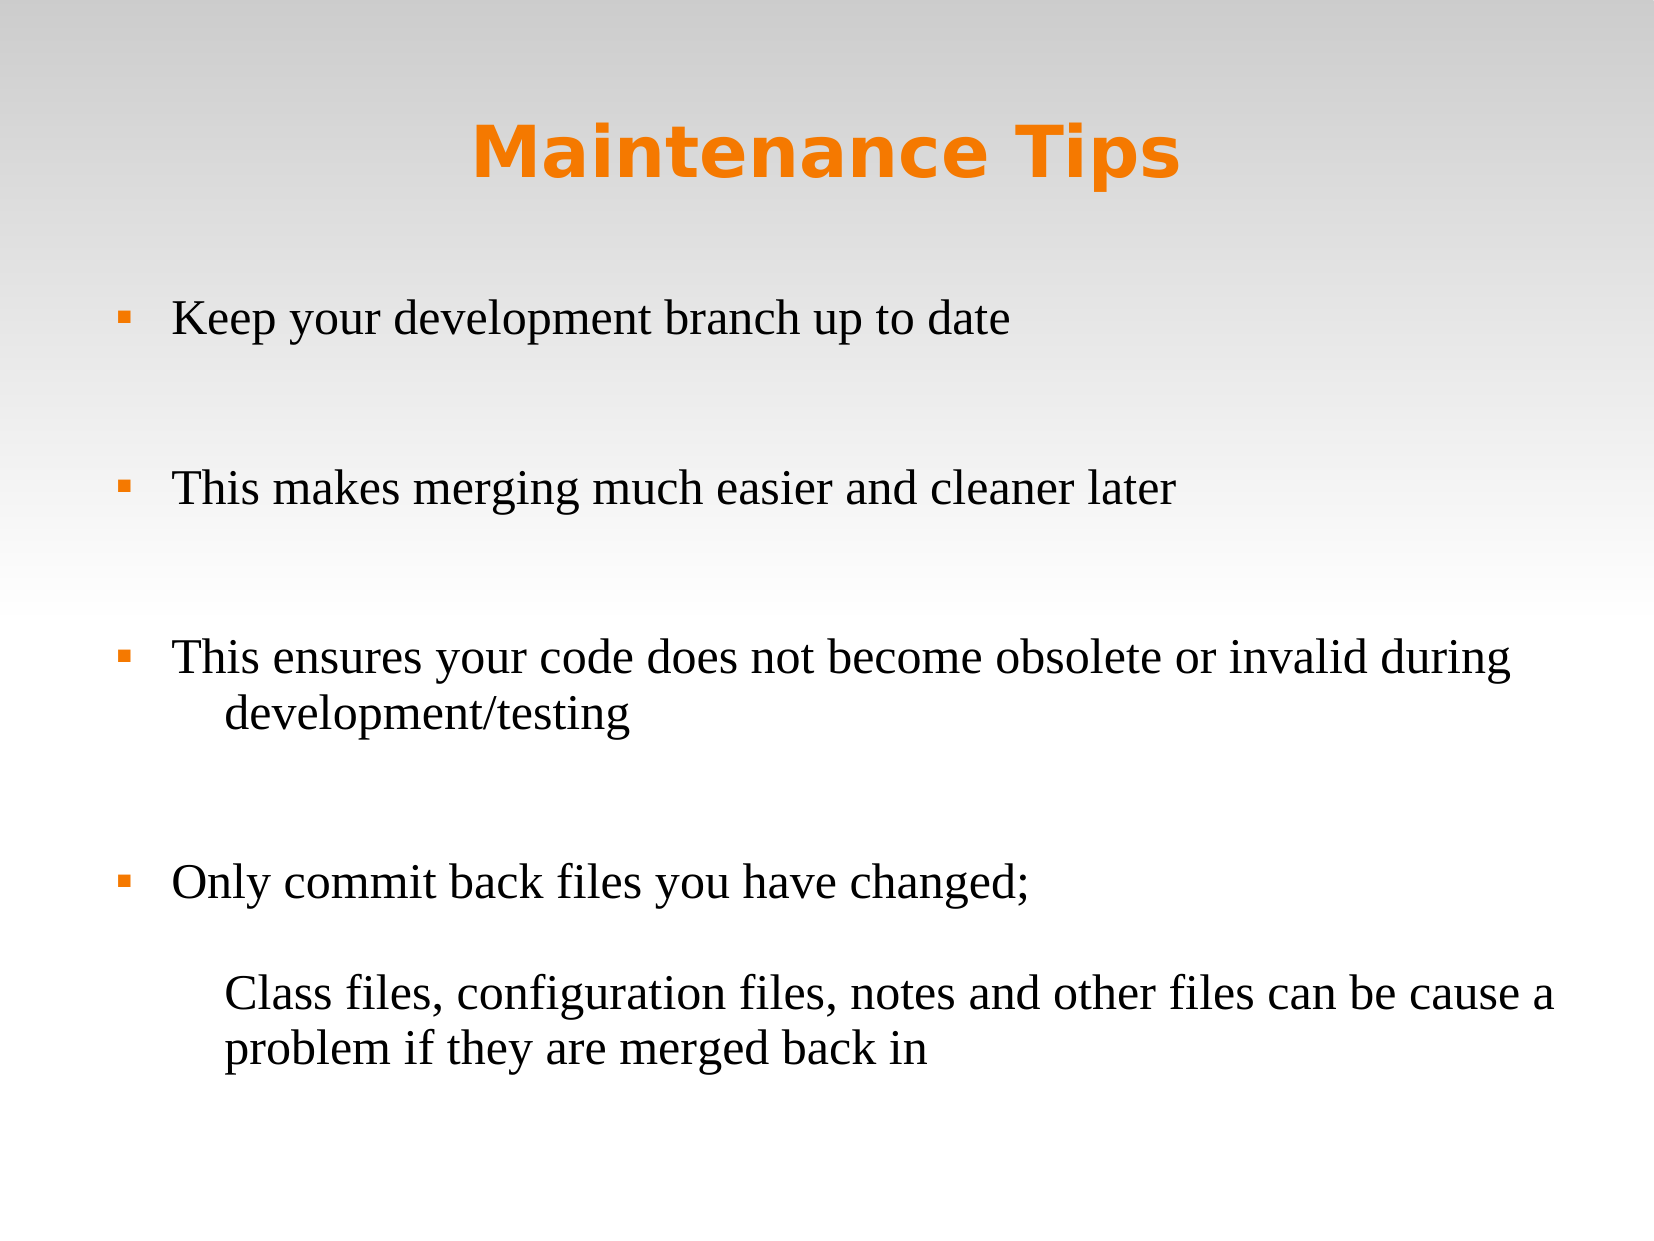

# Maintenance Tips
Keep your development branch up to date
This makes merging much easier and cleaner later
This ensures your code does not become obsolete or invalid during development/testing
Only commit back files you have changed;
Class files, configuration files, notes and other files can be cause a problem if they are merged back in